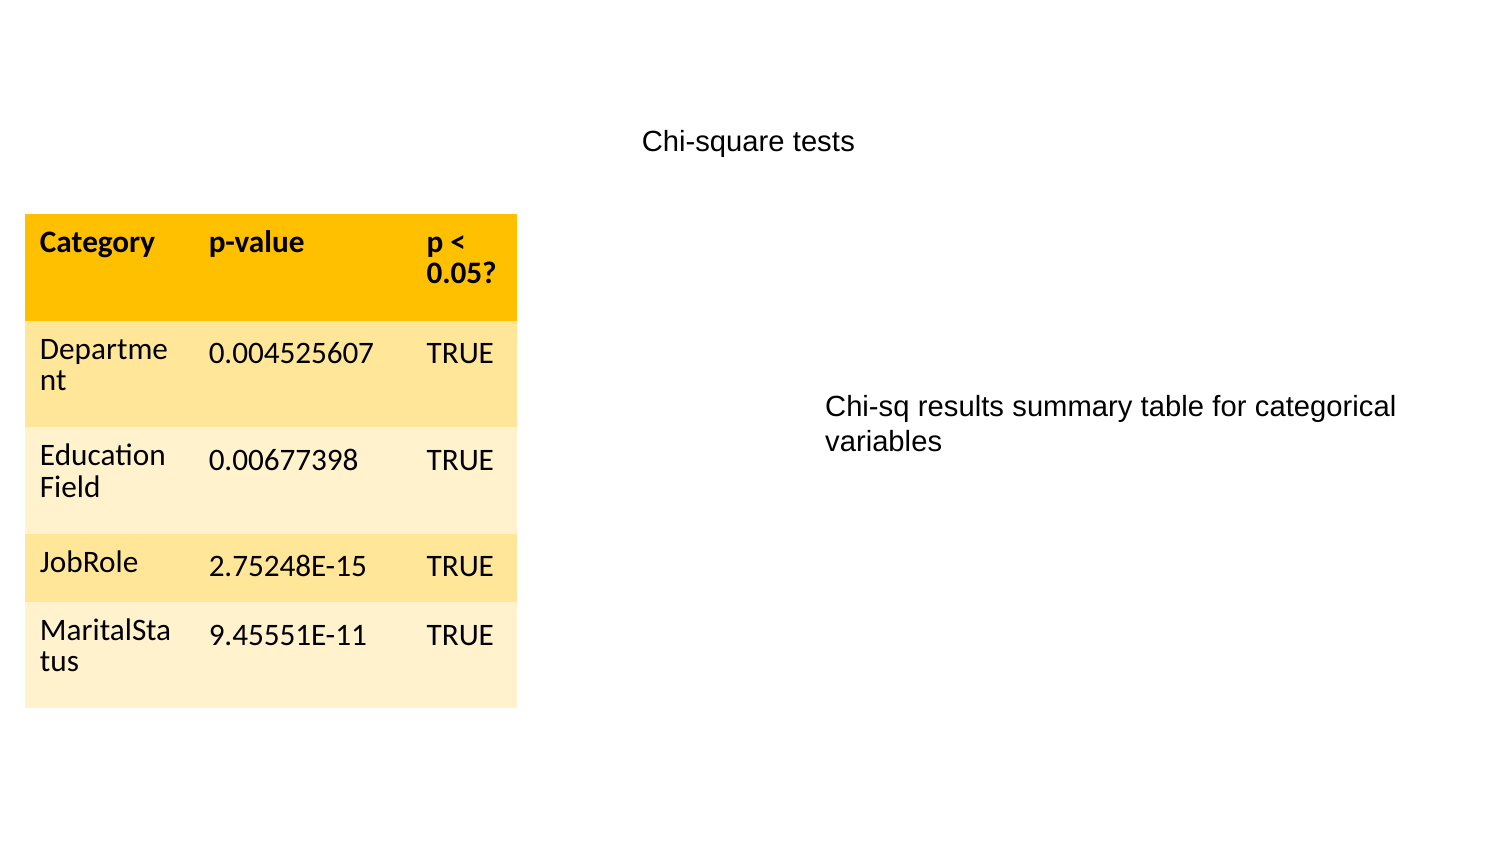

Chi-square tests
# Chi-sq results summary table for categorical variables
| Category | p-value | p < 0.05? |
| --- | --- | --- |
| Department | 0.004525607 | TRUE |
| EducationField | 0.00677398 | TRUE |
| JobRole | 2.75248E-15 | TRUE |
| MaritalStatus | 9.45551E-11 | TRUE |